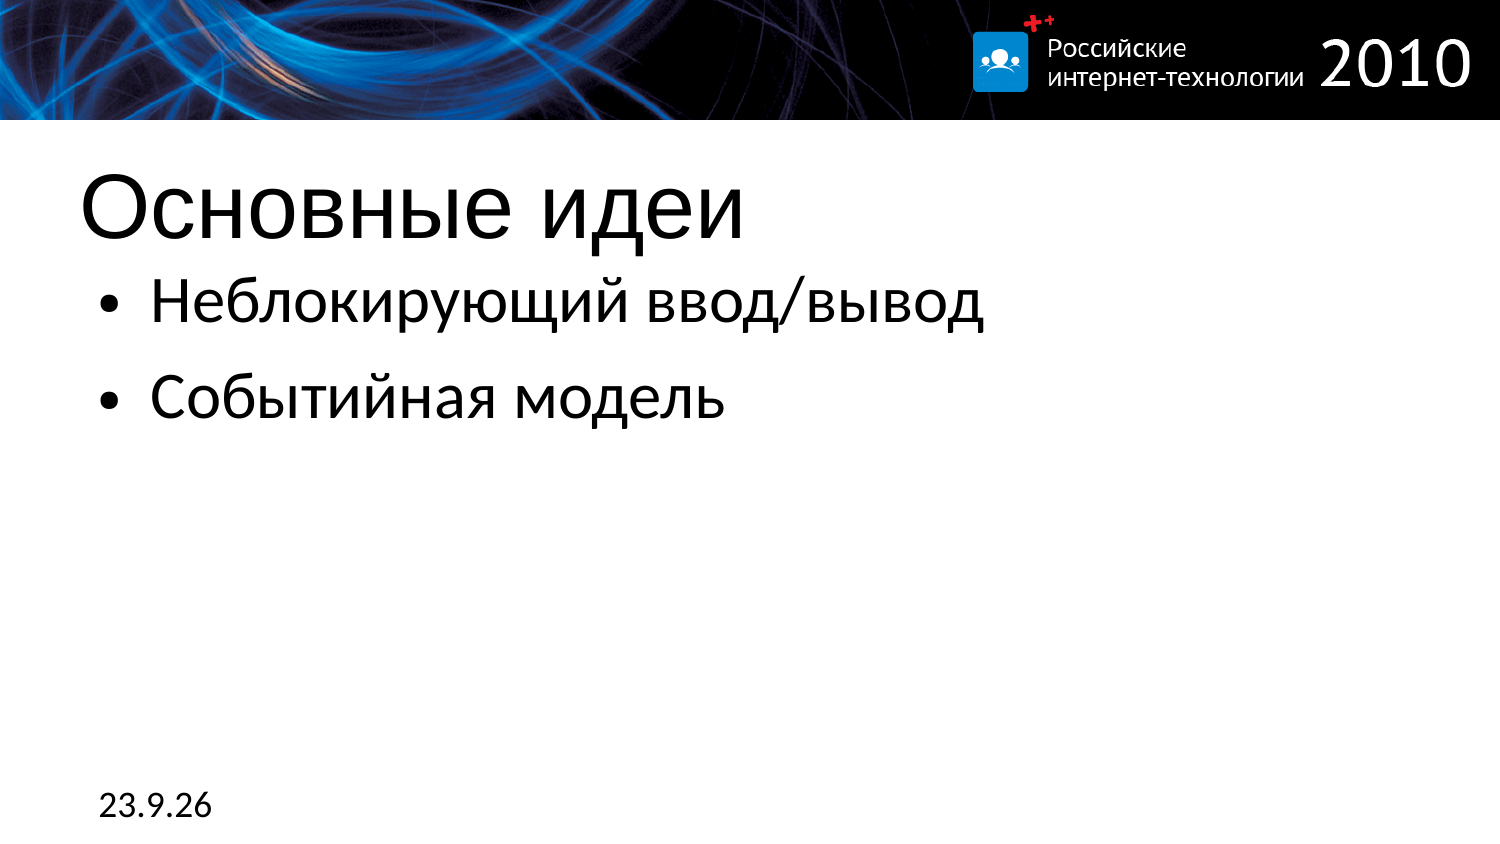

# Основные идеи
Неблокирующий ввод/вывод
Событийная модель